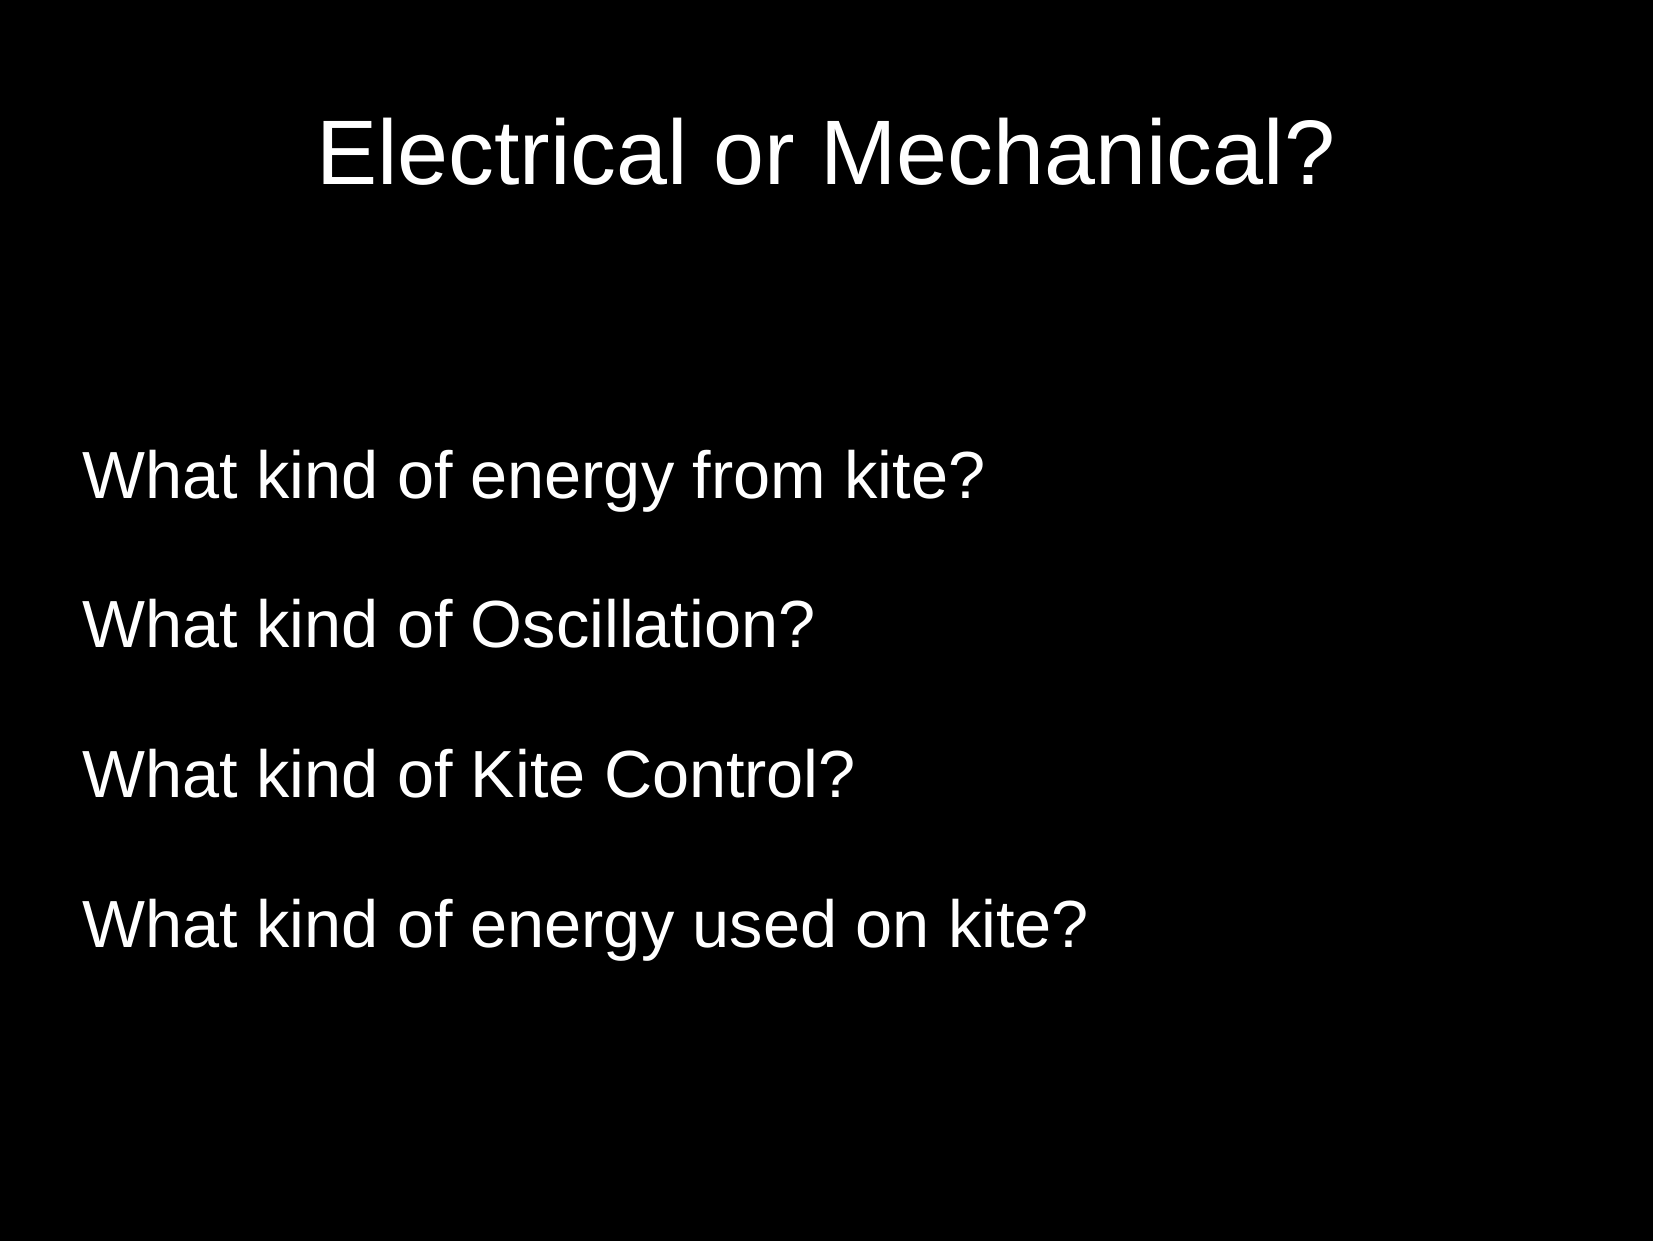

# Electrical or Mechanical?
What kind of energy from kite?
What kind of Oscillation?
What kind of Kite Control?
What kind of energy used on kite?